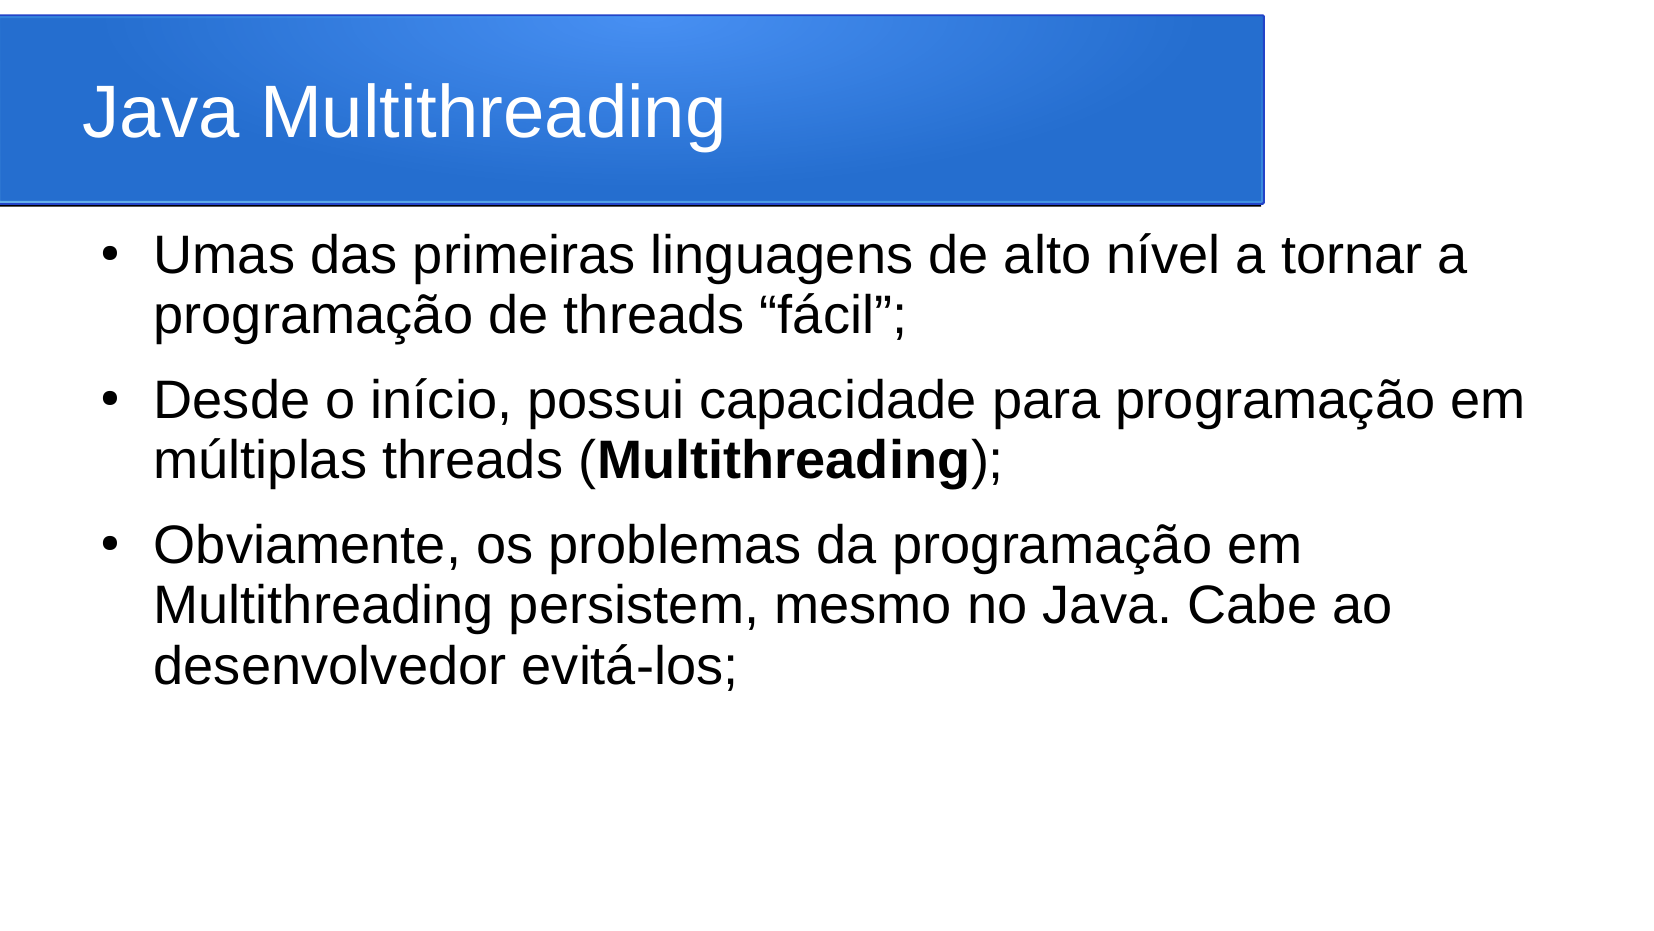

# Java Multithreading
Umas das primeiras linguagens de alto nível a tornar a programação de threads “fácil”;
Desde o início, possui capacidade para programação em múltiplas threads (Multithreading);
Obviamente, os problemas da programação em Multithreading persistem, mesmo no Java. Cabe ao desenvolvedor evitá-los;